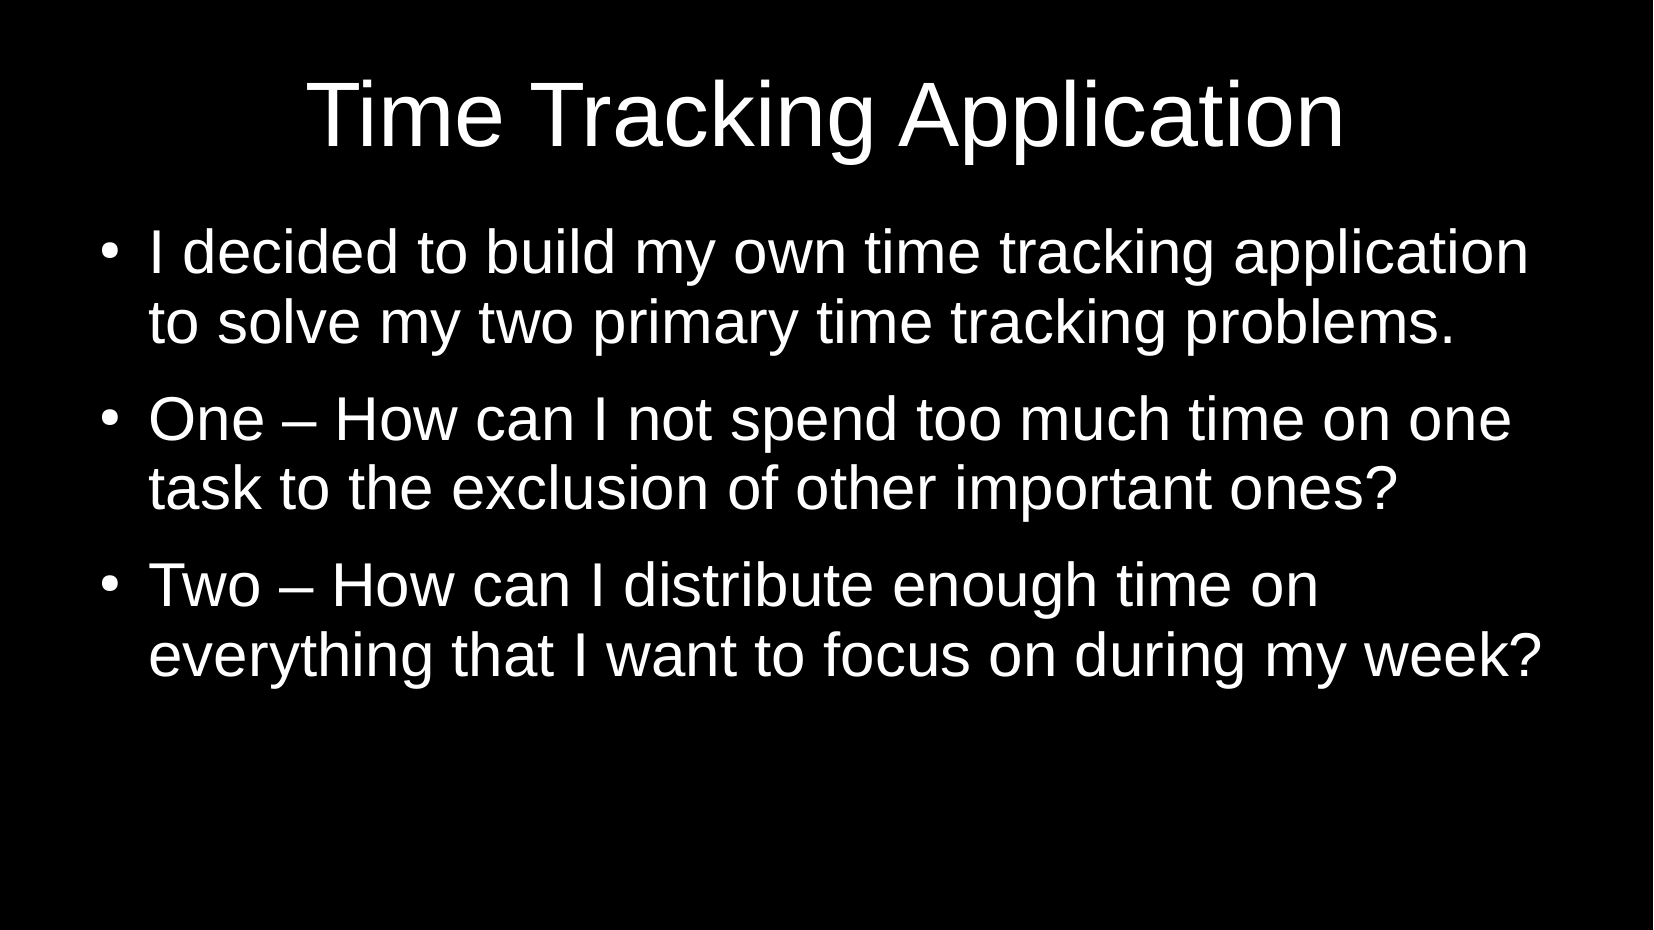

# Time Tracking Application
I decided to build my own time tracking application to solve my two primary time tracking problems.
One – How can I not spend too much time on one task to the exclusion of other important ones?
Two – How can I distribute enough time on everything that I want to focus on during my week?